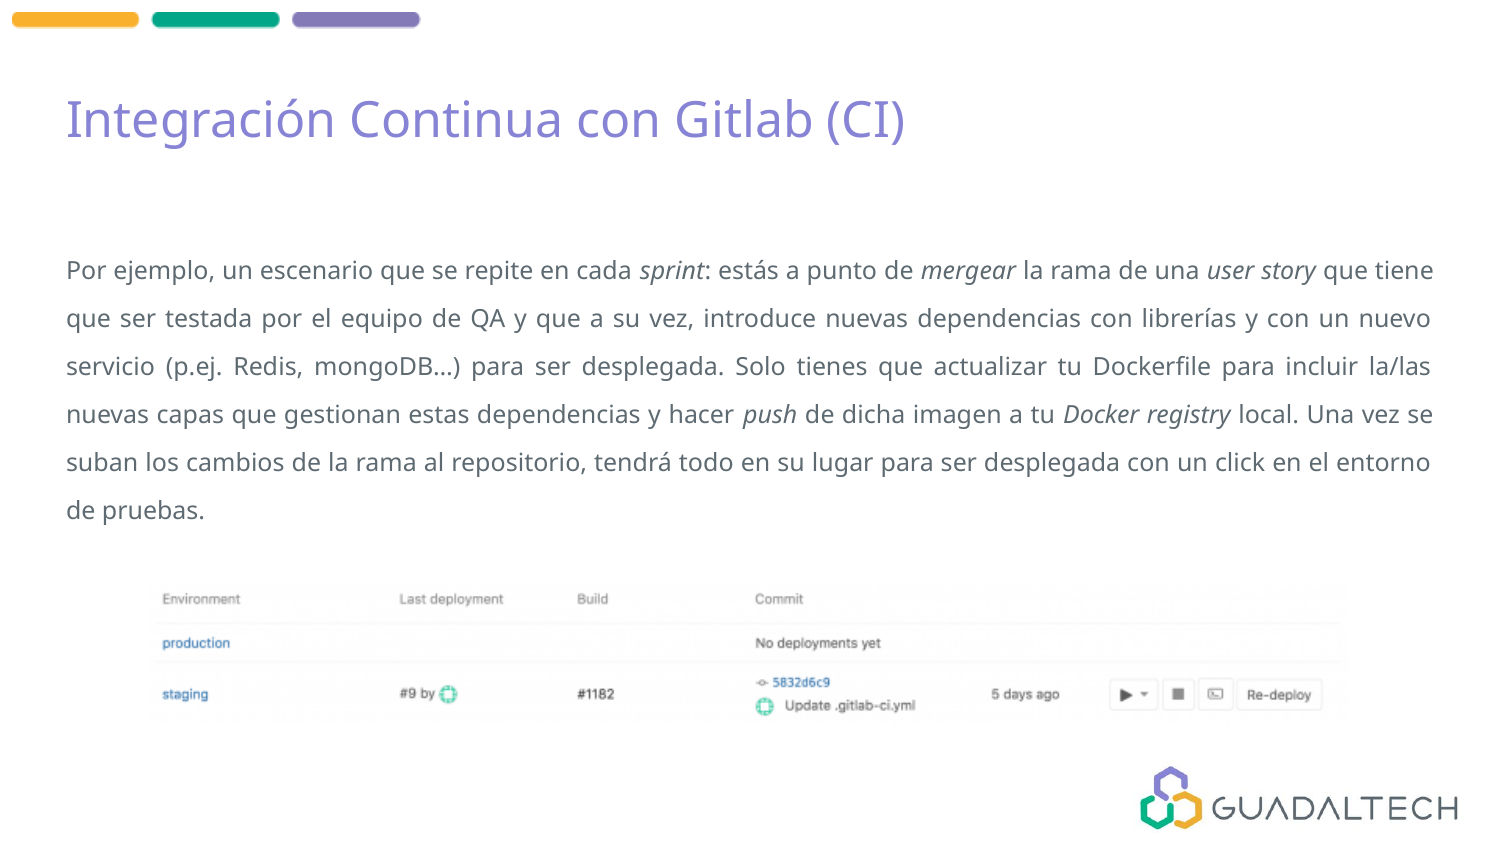

# Integración Continua con Gitlab (CI)
Por ejemplo, un escenario que se repite en cada sprint: estás a punto de mergear la rama de una user story que tiene que ser testada por el equipo de QA y que a su vez, introduce nuevas dependencias con librerías y con un nuevo servicio (p.ej. Redis, mongoDB…) para ser desplegada. Solo tienes que actualizar tu Dockerfile para incluir la/las nuevas capas que gestionan estas dependencias y hacer push de dicha imagen a tu Docker registry local. Una vez se suban los cambios de la rama al repositorio, tendrá todo en su lugar para ser desplegada con un click en el entorno de pruebas.